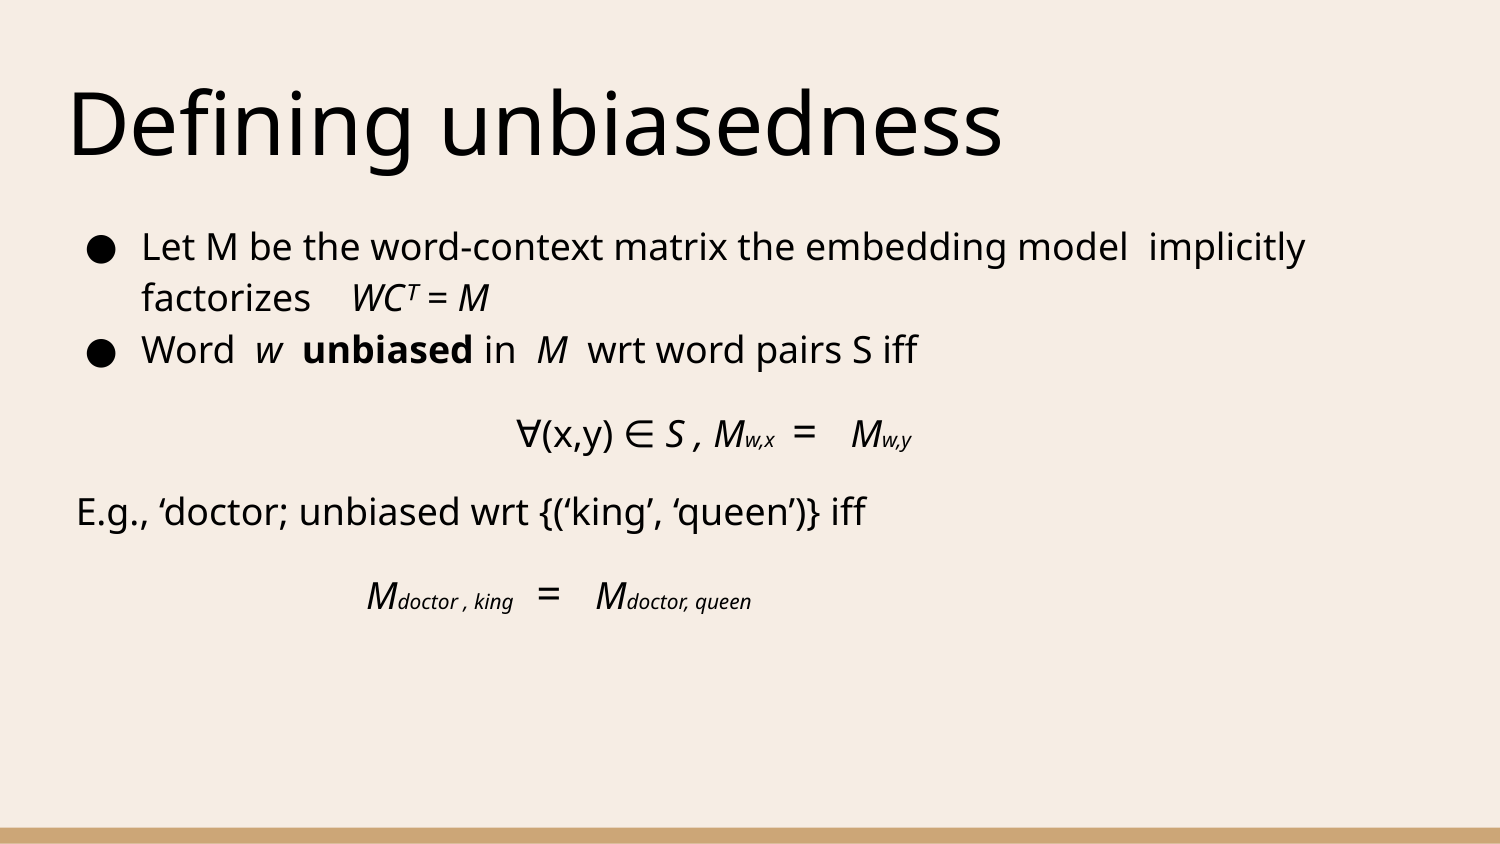

# Defining unbiasedness
Let M be the word-context matrix the embedding model implicitly factorizes WCᵀ = M
Word w unbiased in M wrt word pairs S iff
 						∀(x,y) ∈ S , Mw,x = Mw,y
 E.g., ‘doctor; unbiased wrt {(‘king’, ‘queen’)} iff
Mdoctor , king = Mdoctor, queen